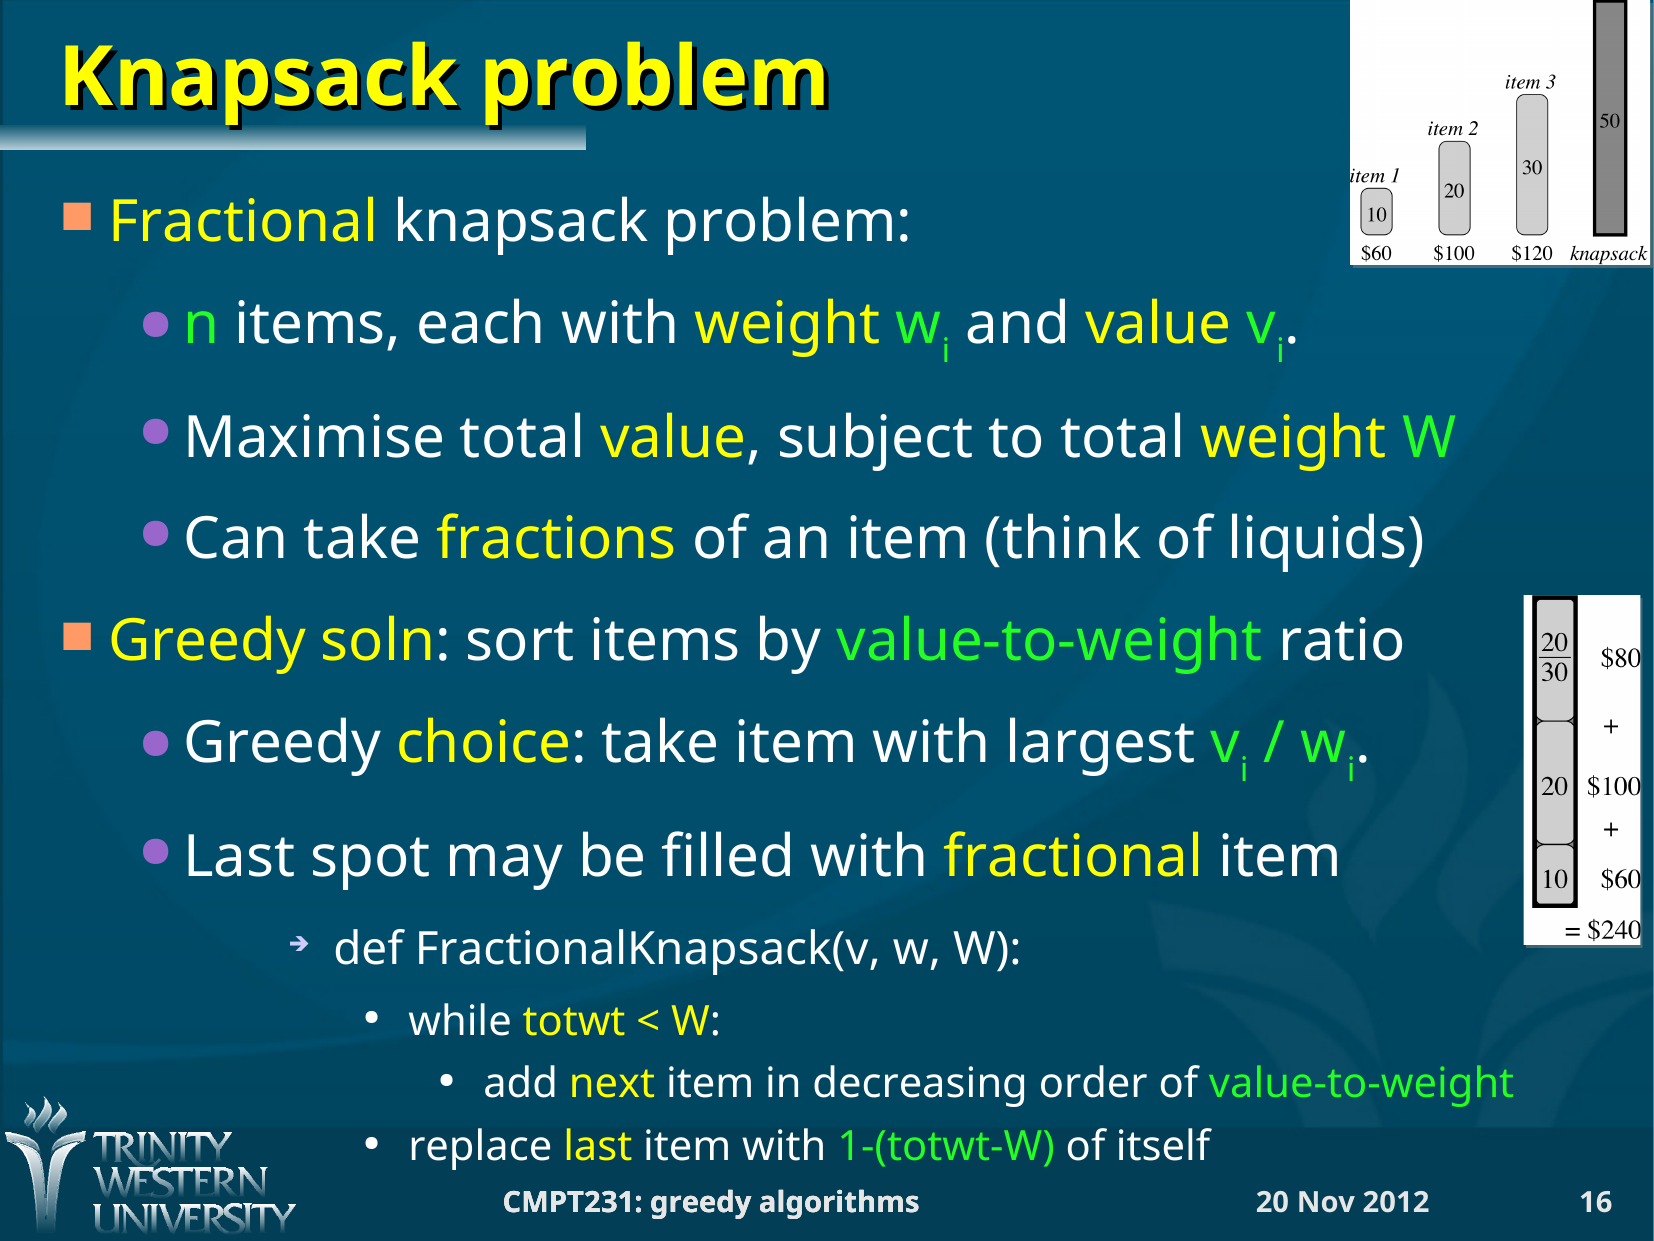

# Knapsack problem
Fractional knapsack problem:
n items, each with weight wi and value vi.
Maximise total value, subject to total weight W
Can take fractions of an item (think of liquids)
Greedy soln: sort items by value-to-weight ratio
Greedy choice: take item with largest vi / wi.
Last spot may be filled with fractional item
def FractionalKnapsack(v, w, W):
while totwt < W:
add next item in decreasing order of value-to-weight
replace last item with 1-(totwt-W) of itself
CMPT231: greedy algorithms
20 Nov 2012
16